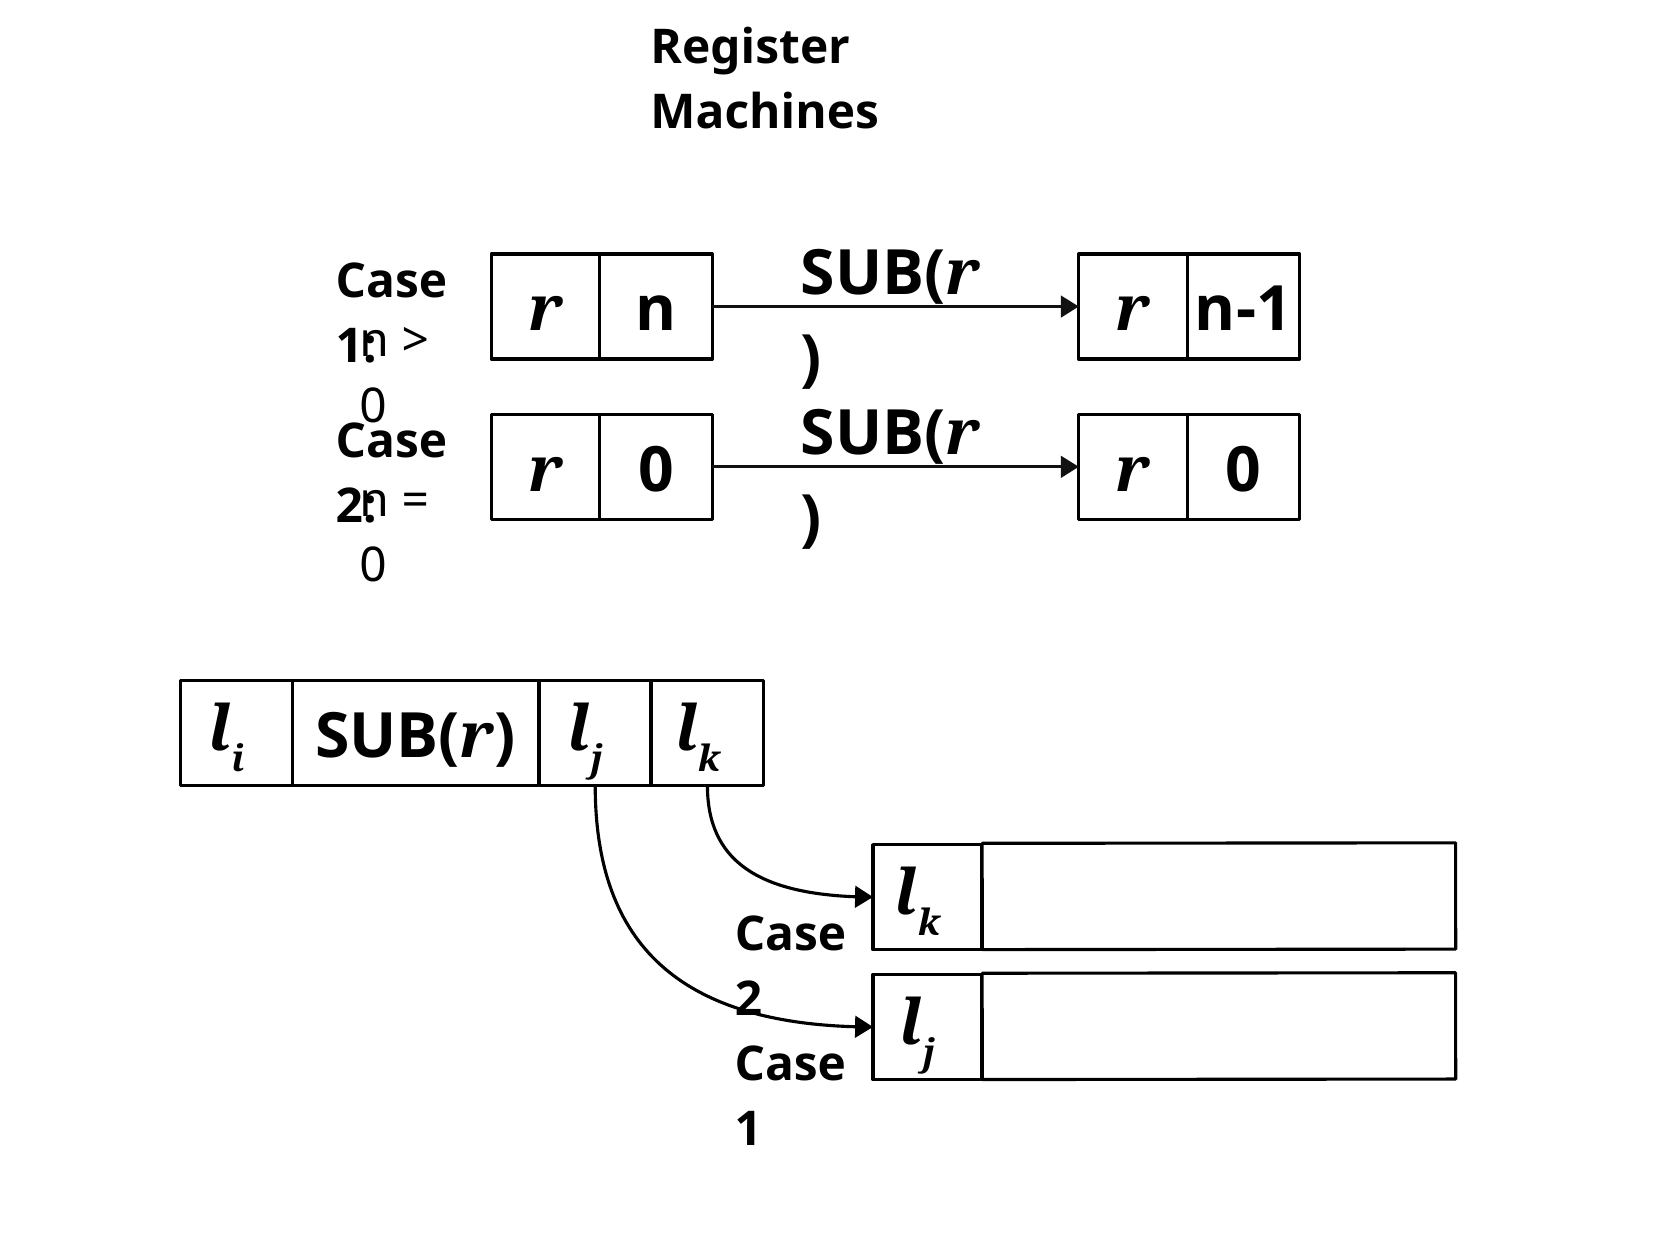

Register Machines
SUB(r)
Case 1:
r
n
r
n-1
n > 0
SUB(r)
Case 2:
r
0
r
0
n = 0
li
SUB(r)
lj
lk
lk
Case 2
lj
Case 1